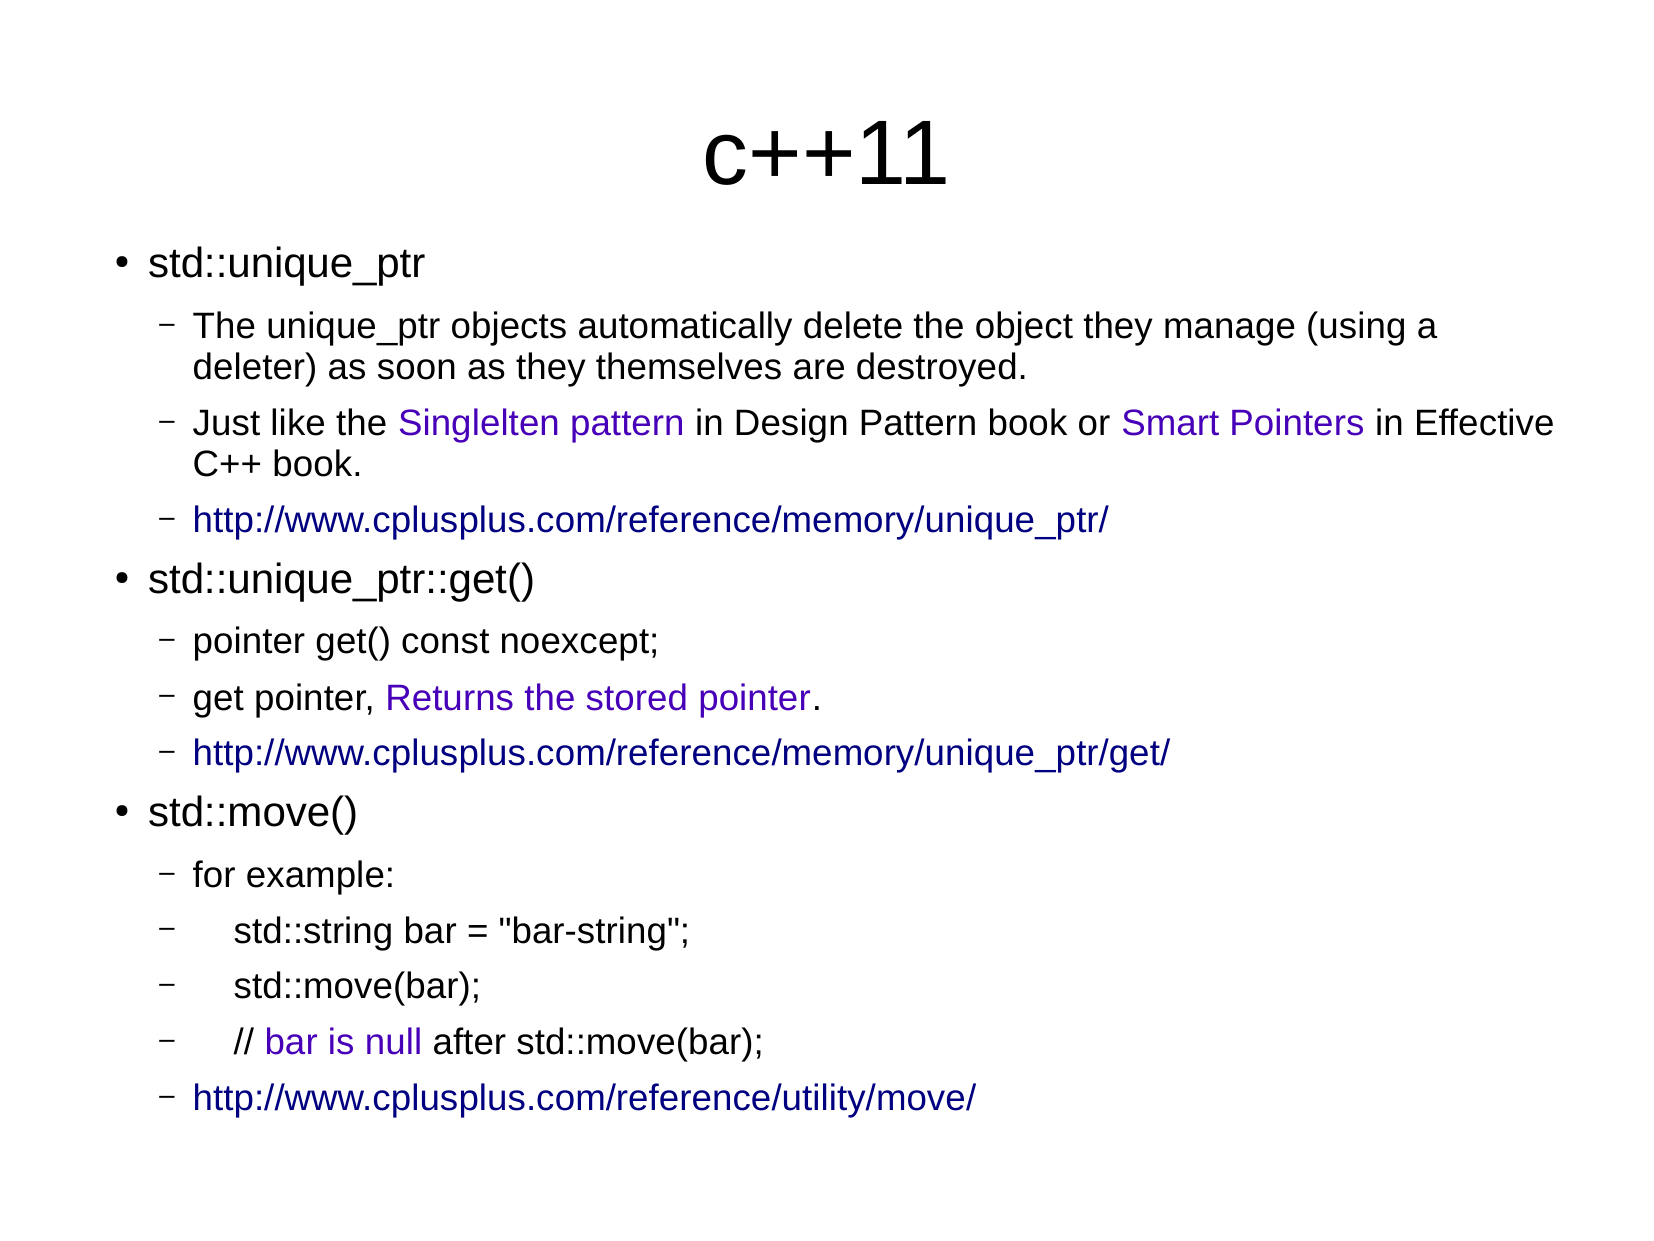

# c++11
std::unique_ptr
The unique_ptr objects automatically delete the object they manage (using a deleter) as soon as they themselves are destroyed.
Just like the Singlelten pattern in Design Pattern book or Smart Pointers in Effective C++ book.
http://www.cplusplus.com/reference/memory/unique_ptr/
std::unique_ptr::get()
pointer get() const noexcept;
get pointer, Returns the stored pointer.
http://www.cplusplus.com/reference/memory/unique_ptr/get/
std::move()
for example:
 std::string bar = "bar-string";
 std::move(bar);
 // bar is null after std::move(bar);
http://www.cplusplus.com/reference/utility/move/